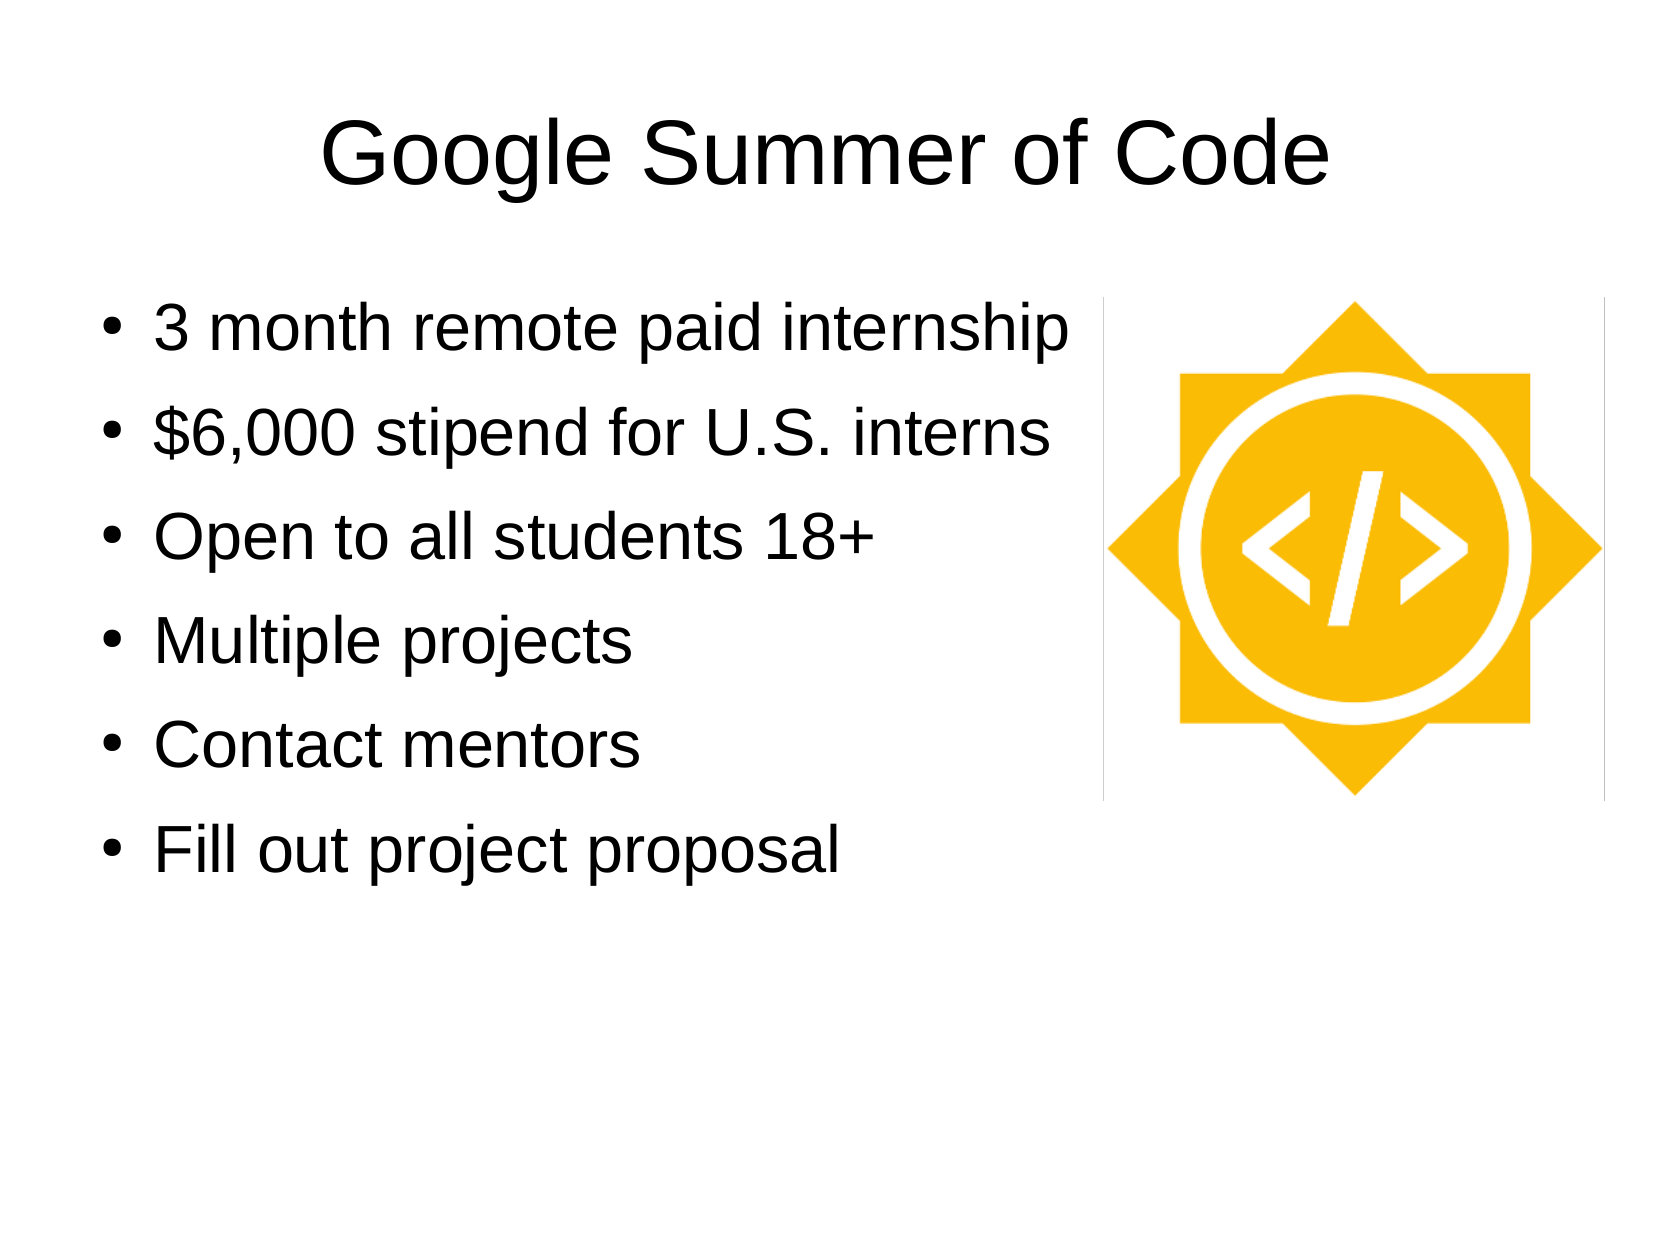

# Google Summer of Code
3 month remote paid internship
$6,000 stipend for U.S. interns
Open to all students 18+
Multiple projects
Contact mentors
Fill out project proposal